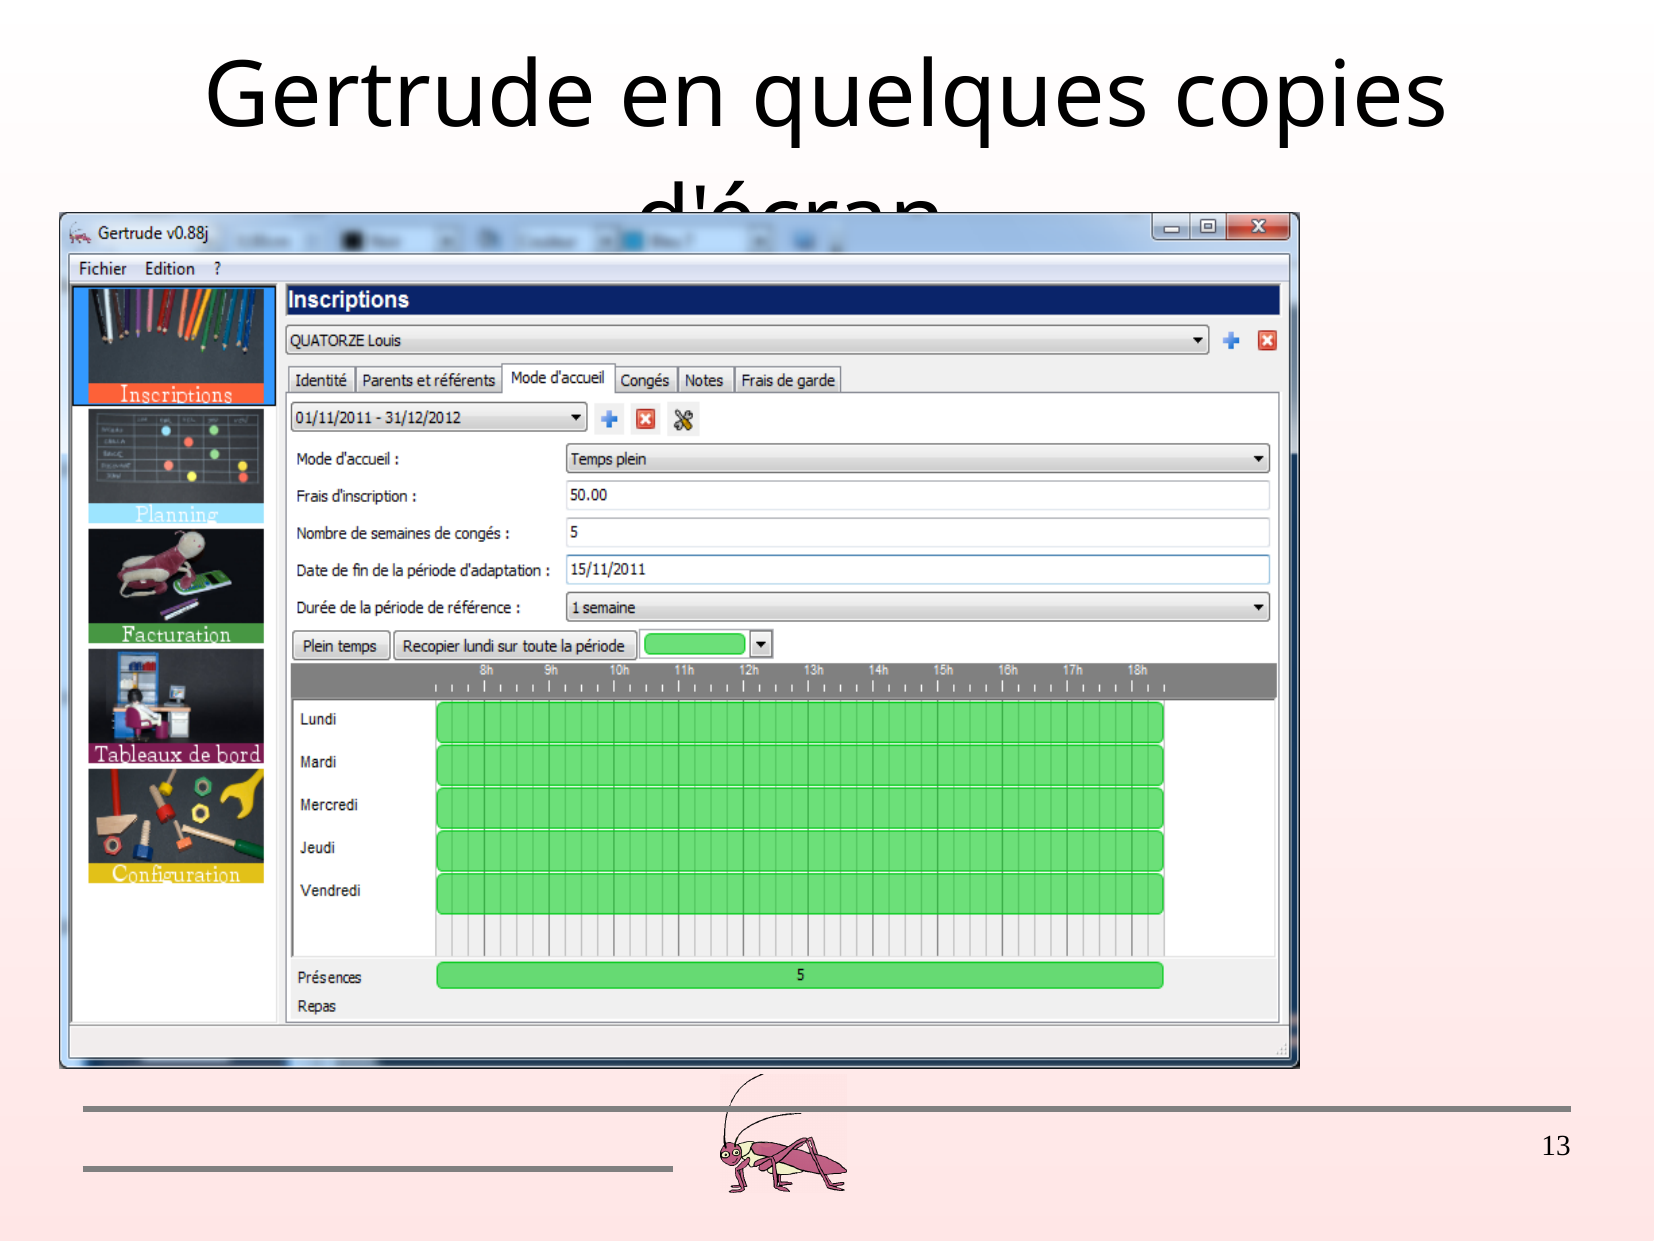

# Gertrude en quelques copies d'écran...
13